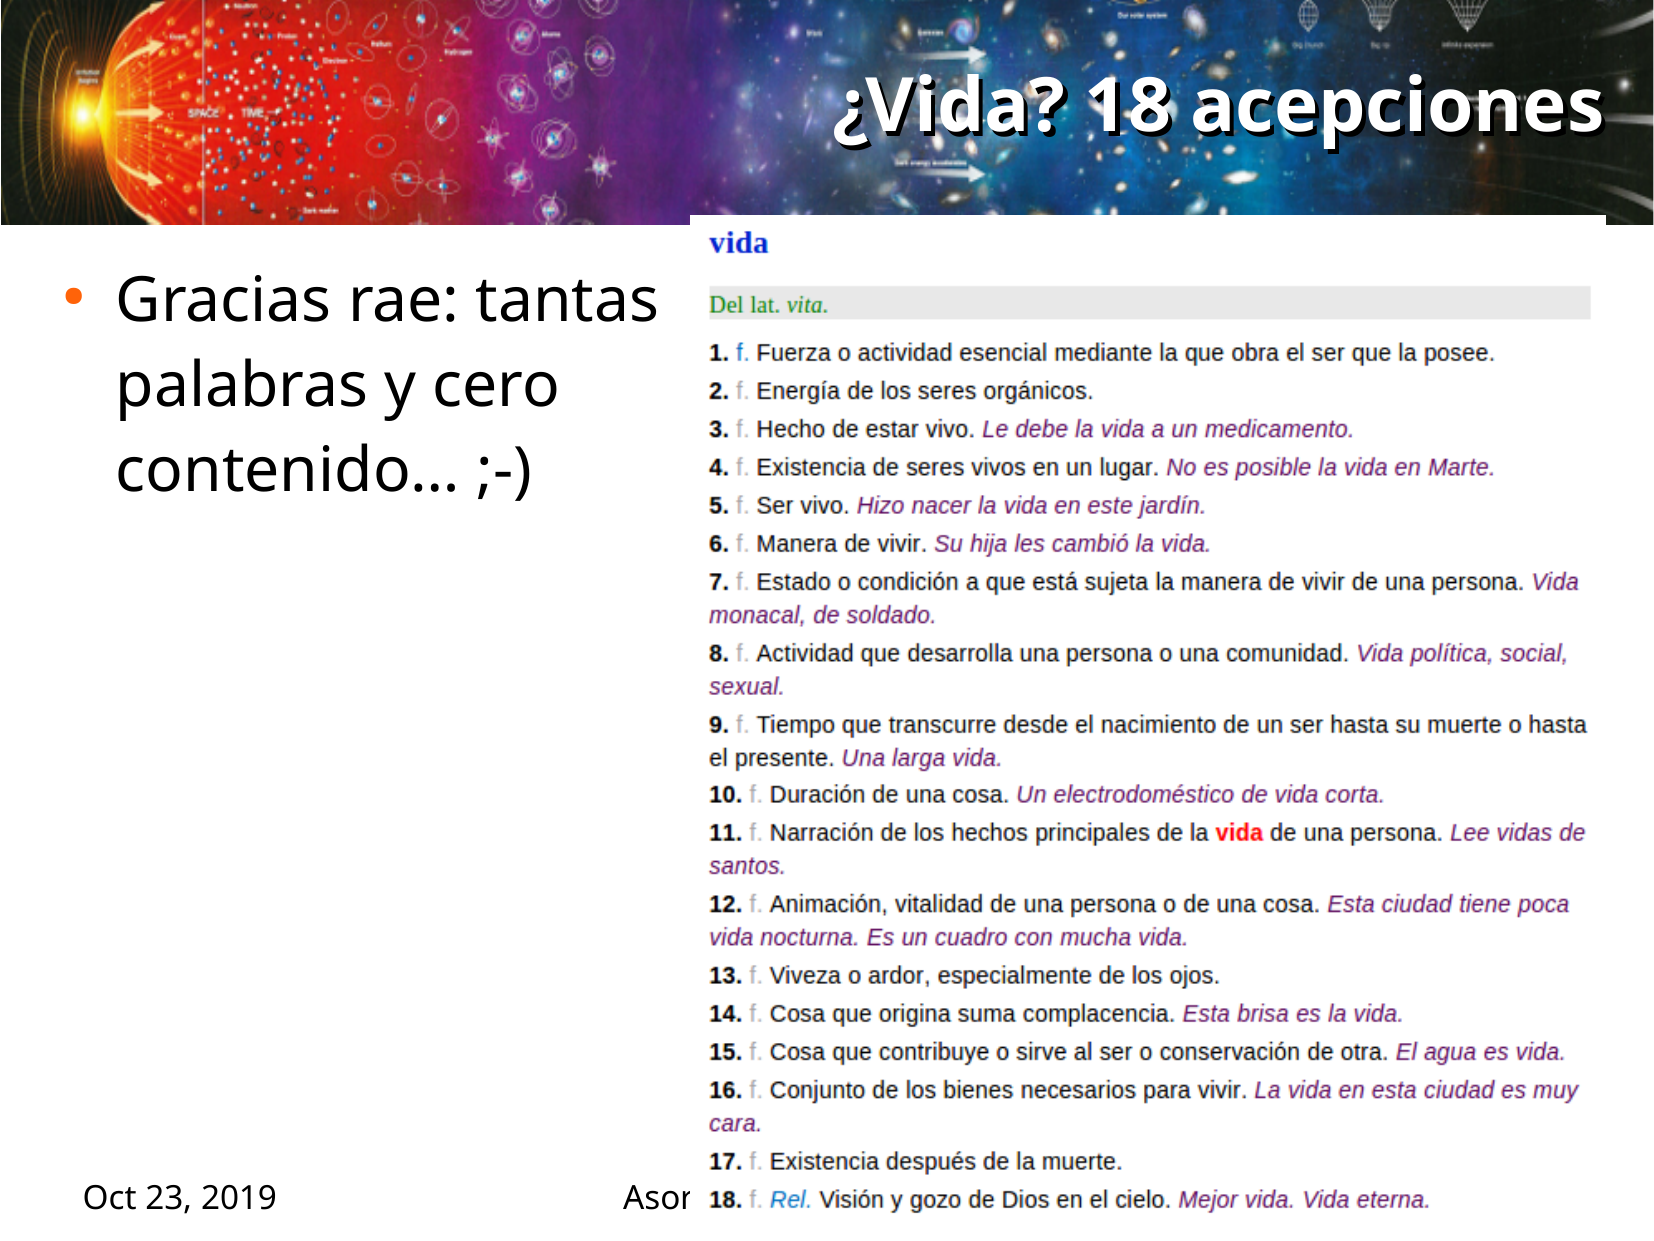

# ¿Vida? 18 acepciones
Gracias rae: tantas palabras y cero contenido… ;-)
Oct 23, 2019
Asorey IPAC 2019 U02C05
48